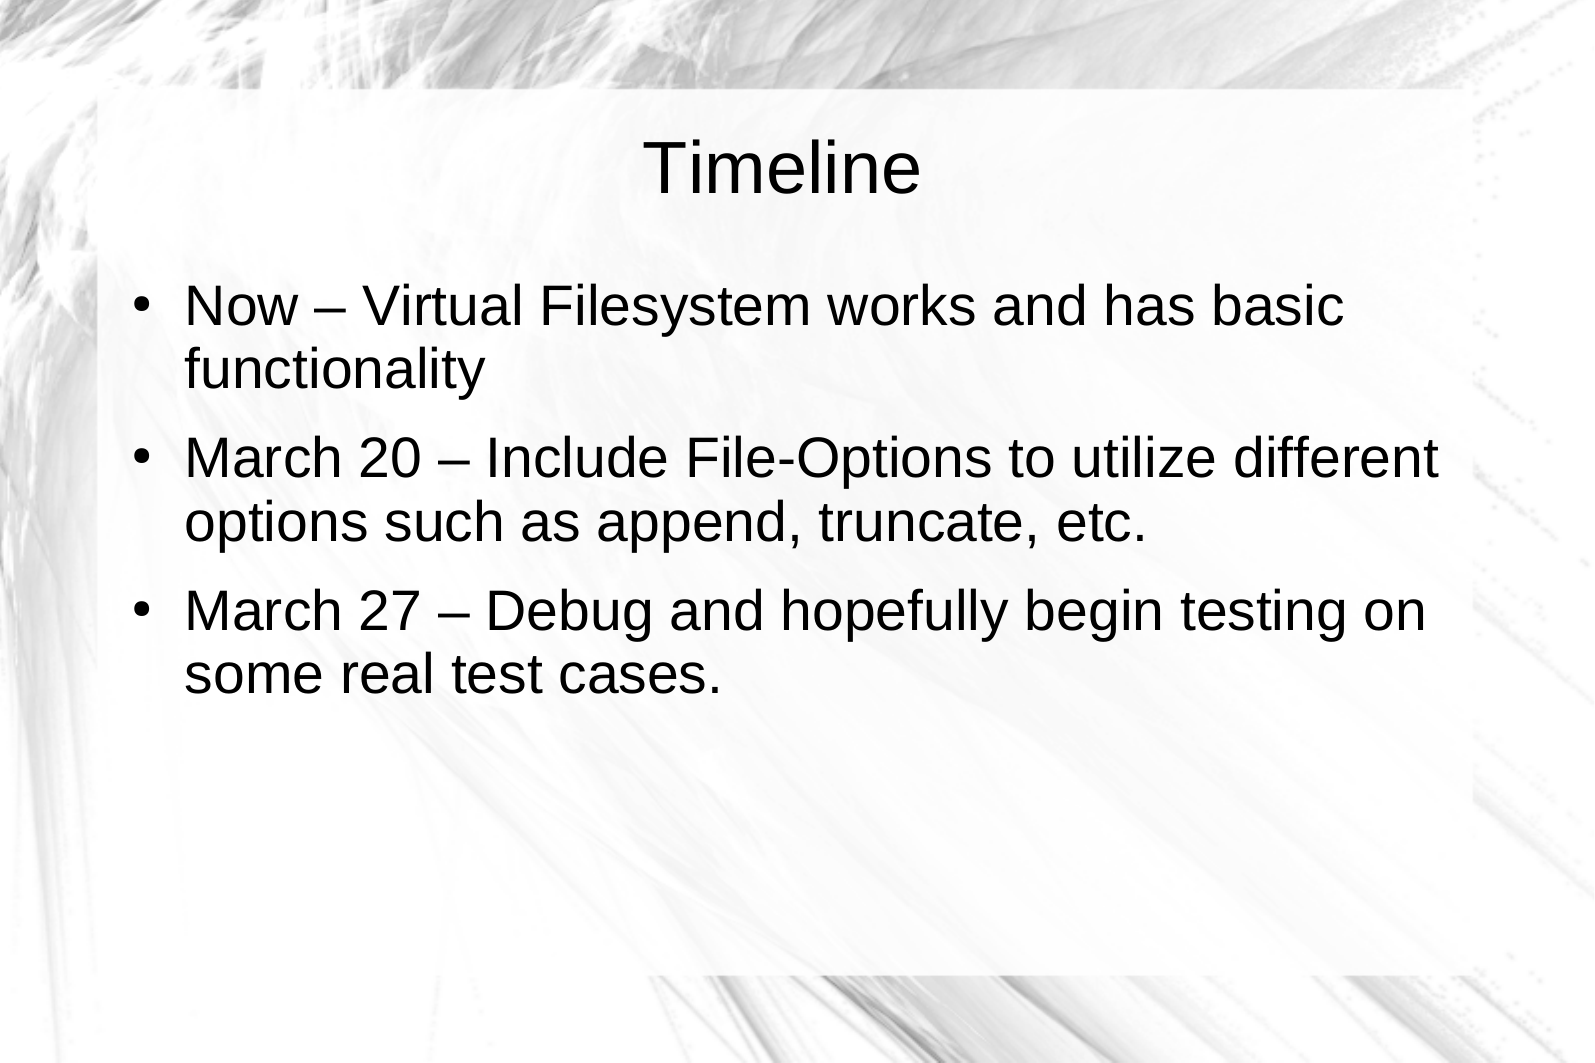

# Timeline
Now – Virtual Filesystem works and has basic functionality
March 20 – Include File-Options to utilize different options such as append, truncate, etc.
March 27 – Debug and hopefully begin testing on some real test cases.